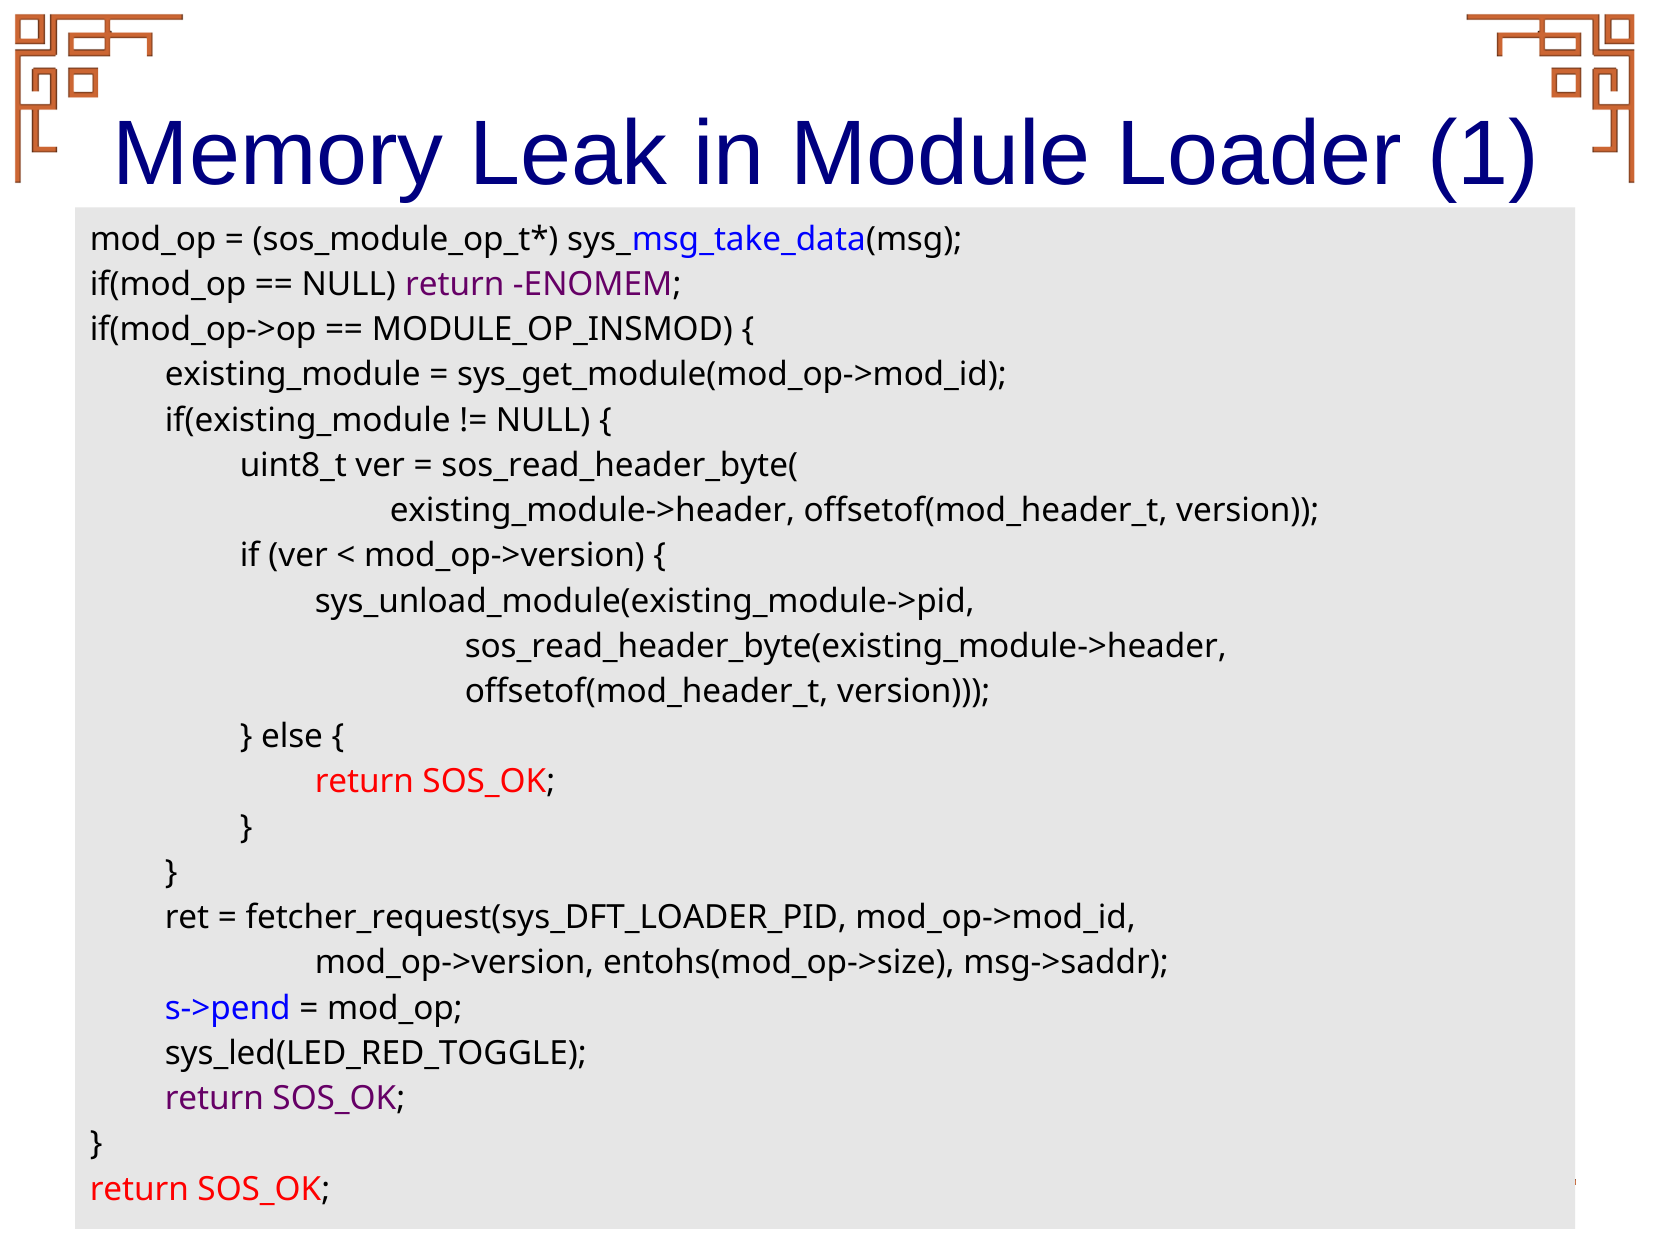

# Memory Leak in Module Loader (1)
mod_op = (sos_module_op_t*) sys_msg_take_data(msg);
if(mod_op == NULL) return -ENOMEM;
if(mod_op->op == MODULE_OP_INSMOD) {
	existing_module = sys_get_module(mod_op->mod_id);
	if(existing_module != NULL) {
		uint8_t ver = sos_read_header_byte(
				existing_module->header, offsetof(mod_header_t, version));
		if (ver < mod_op->version) {
			sys_unload_module(existing_module->pid,
					sos_read_header_byte(existing_module->header,
					offsetof(mod_header_t, version)));
		} else {
			return SOS_OK;
		}
	}
	ret = fetcher_request(sys_DFT_LOADER_PID, mod_op->mod_id,
			mod_op->version, entohs(mod_op->size), msg->saddr);
	s->pend = mod_op;
	sys_led(LED_RED_TOGGLE);
	return SOS_OK;
}
return SOS_OK;
April 21, 2006
CENS Seminar Series
25